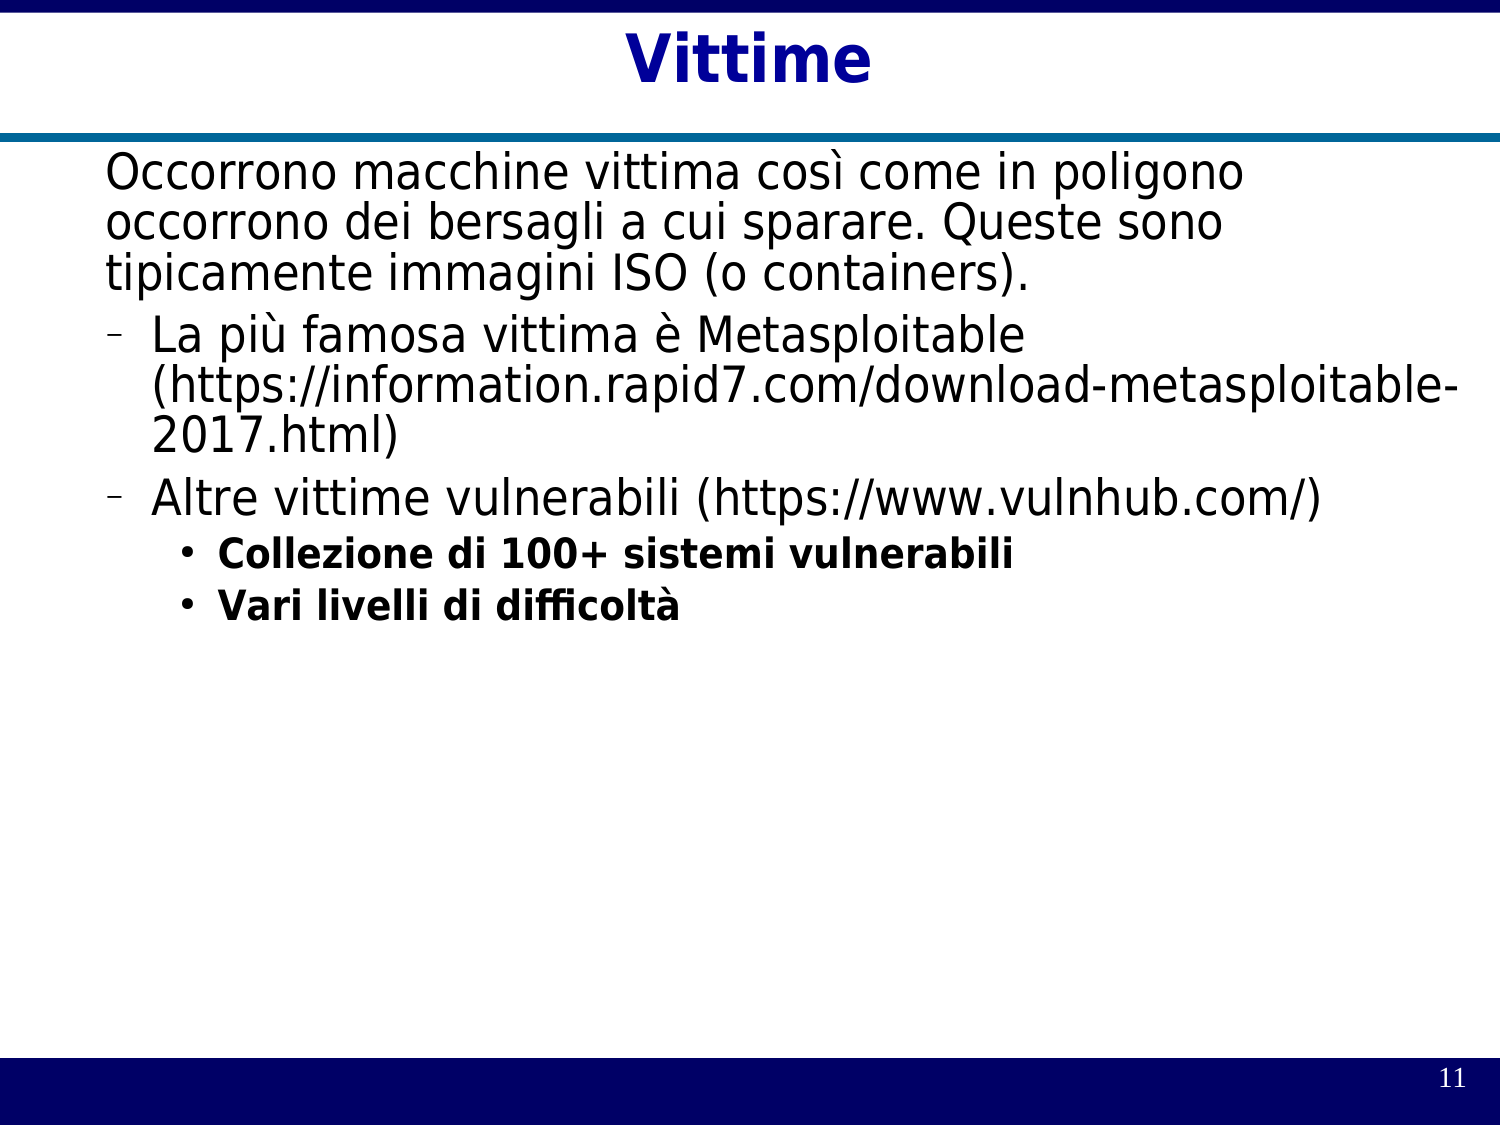

# Vittime
Occorrono macchine vittima così come in poligono occorrono dei bersagli a cui sparare. Queste sono tipicamente immagini ISO (o containers).
La più famosa vittima è Metasploitable (https://information.rapid7.com/download-metasploitable-2017.html)
Altre vittime vulnerabili (https://www.vulnhub.com/)
Collezione di 100+ sistemi vulnerabili
Vari livelli di difficoltà